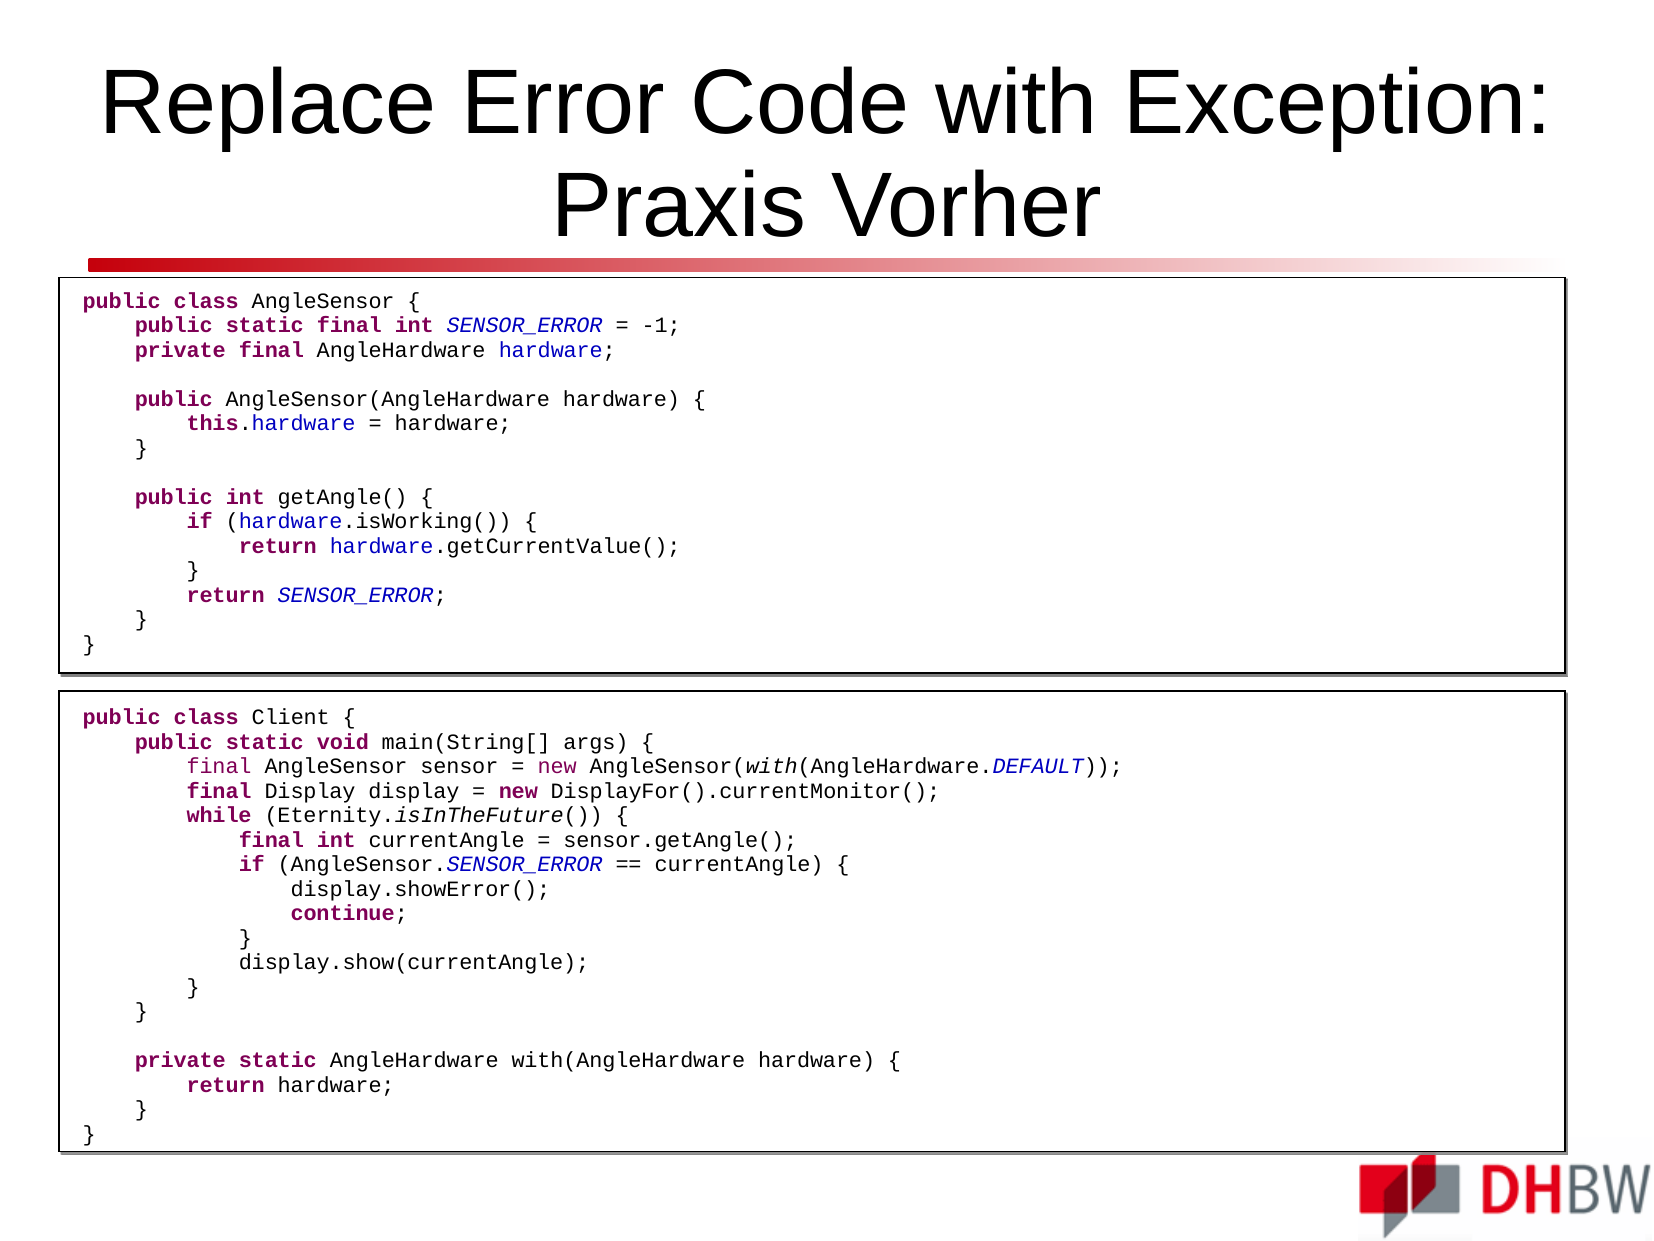

# Replace Error Code with Exception: Praxis Vorher
public class AngleSensor {
 public static final int SENSOR_ERROR = -1;
 private final AngleHardware hardware;
 public AngleSensor(AngleHardware hardware) {
 this.hardware = hardware;
 }
 public int getAngle() {
 if (hardware.isWorking()) {
 return hardware.getCurrentValue();
 }
 return SENSOR_ERROR;
 }
}
public class Client {
 public static void main(String[] args) {
 final AngleSensor sensor = new AngleSensor(with(AngleHardware.DEFAULT));
 final Display display = new DisplayFor().currentMonitor();
 while (Eternity.isInTheFuture()) {
 final int currentAngle = sensor.getAngle();
 if (AngleSensor.SENSOR_ERROR == currentAngle) {
 display.showError();
 continue;
 }
 display.show(currentAngle);
 }
 }
 private static AngleHardware with(AngleHardware hardware) {
 return hardware;
 }
}